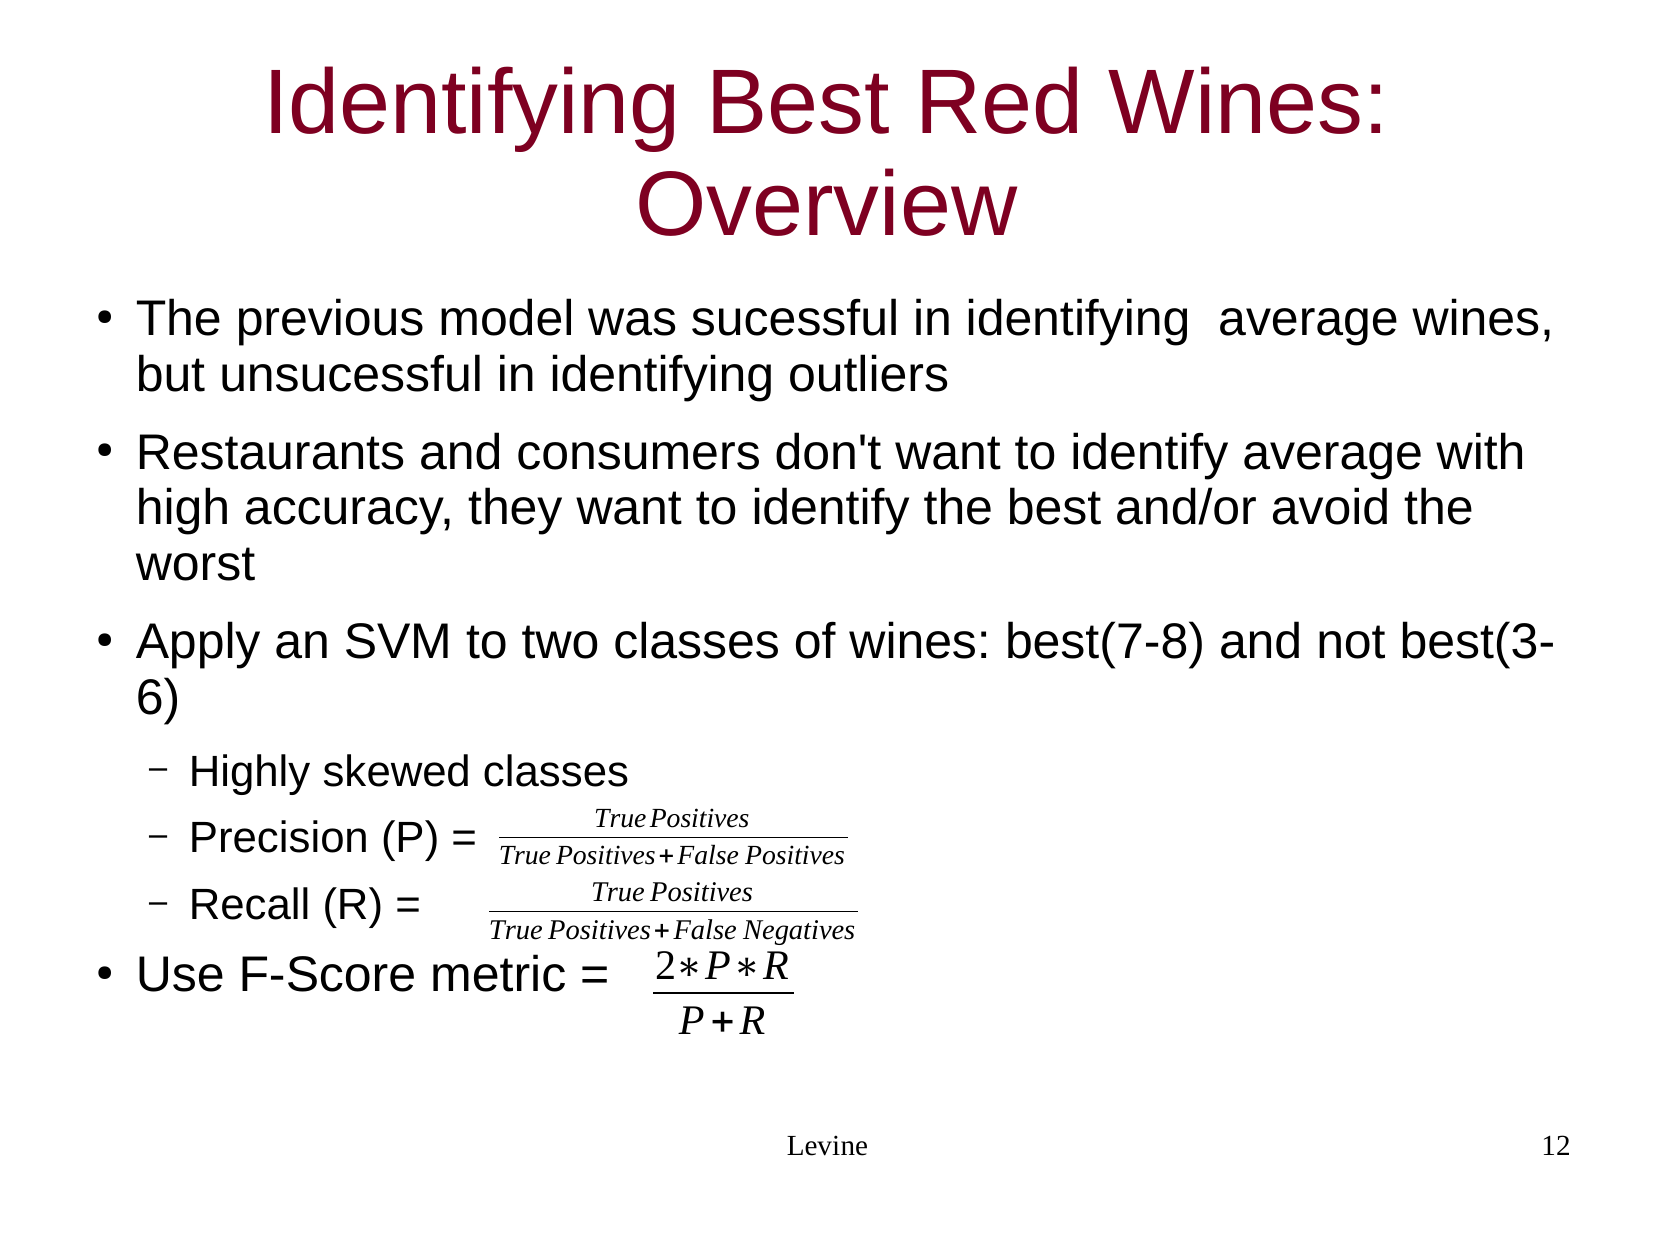

# Identifying Best Red Wines: Overview
The previous model was sucessful in identifying average wines, but unsucessful in identifying outliers
Restaurants and consumers don't want to identify average with high accuracy, they want to identify the best and/or avoid the worst
Apply an SVM to two classes of wines: best(7-8) and not best(3-6)
Highly skewed classes
Precision (P) =
Recall (R) =
Use F-Score metric =
Levine
12